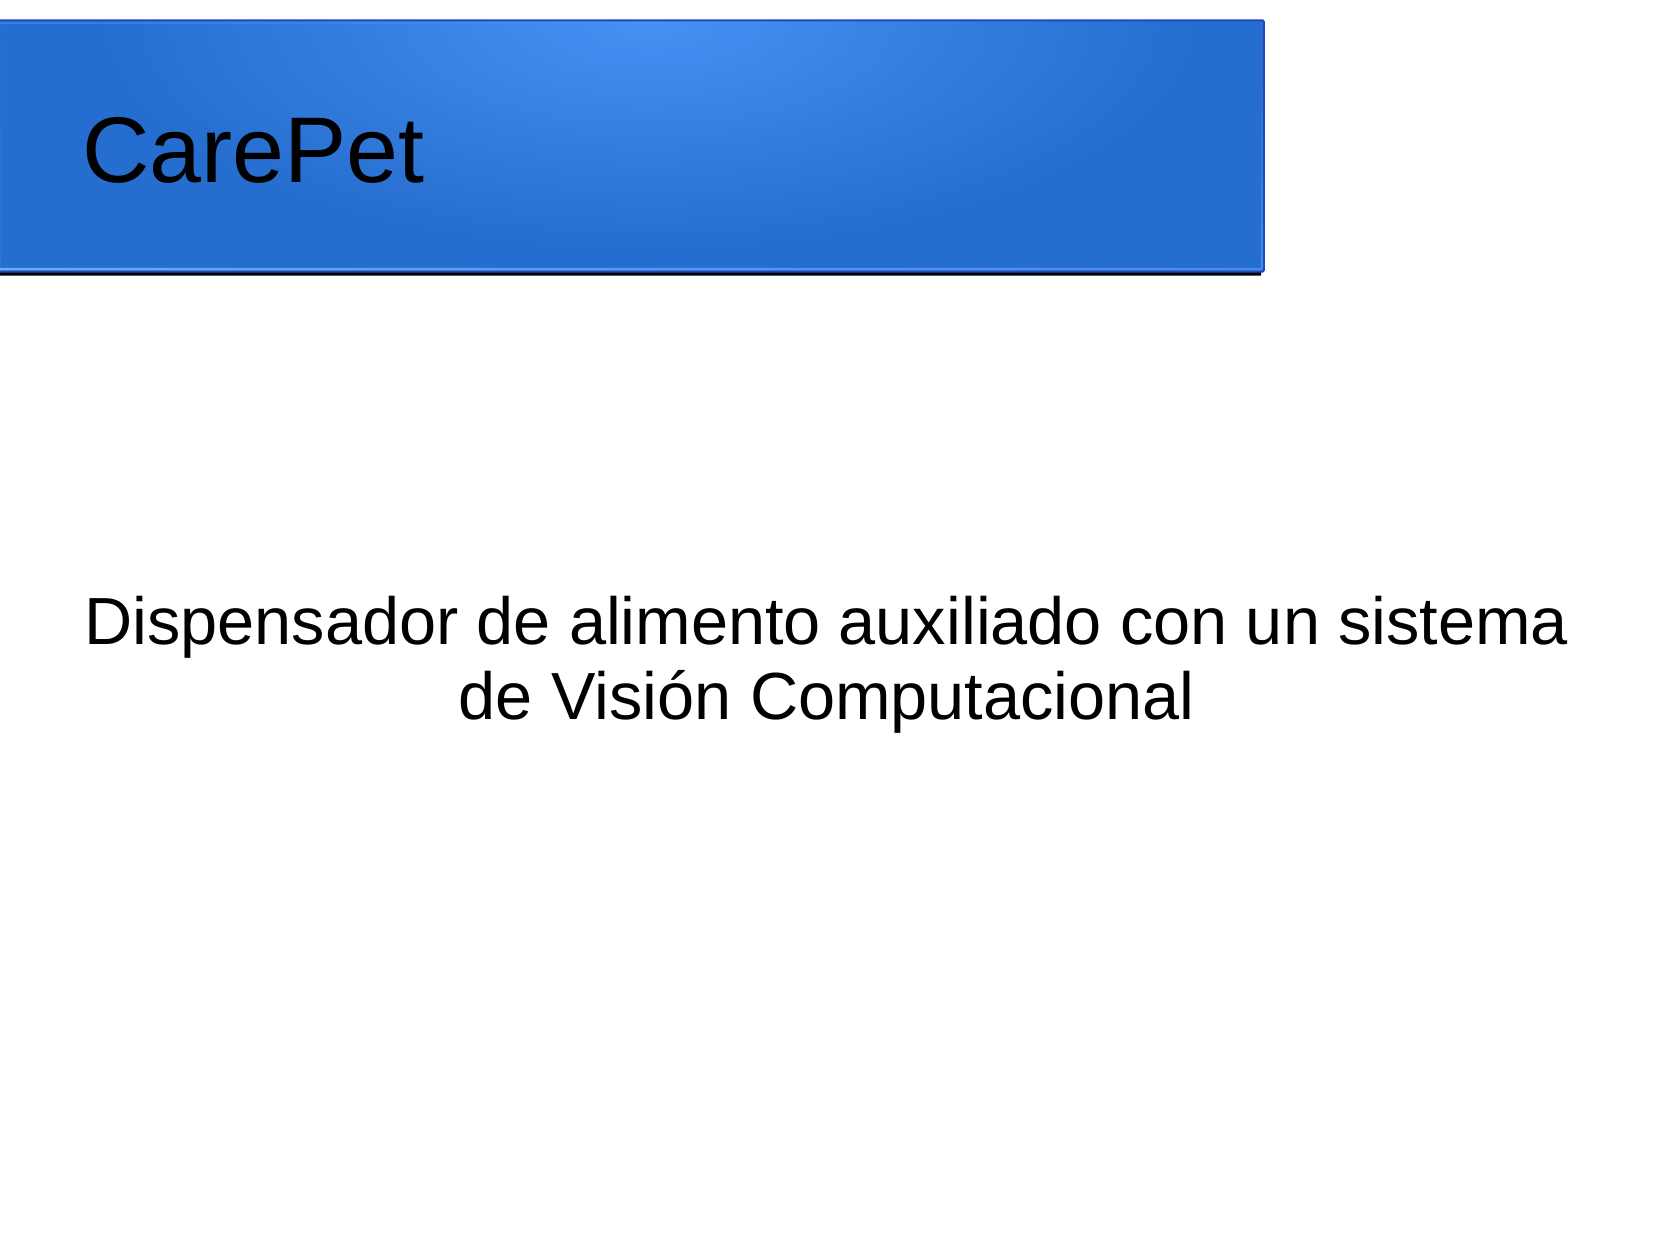

# CarePet
Dispensador de alimento auxiliado con un sistema de Visión Computacional